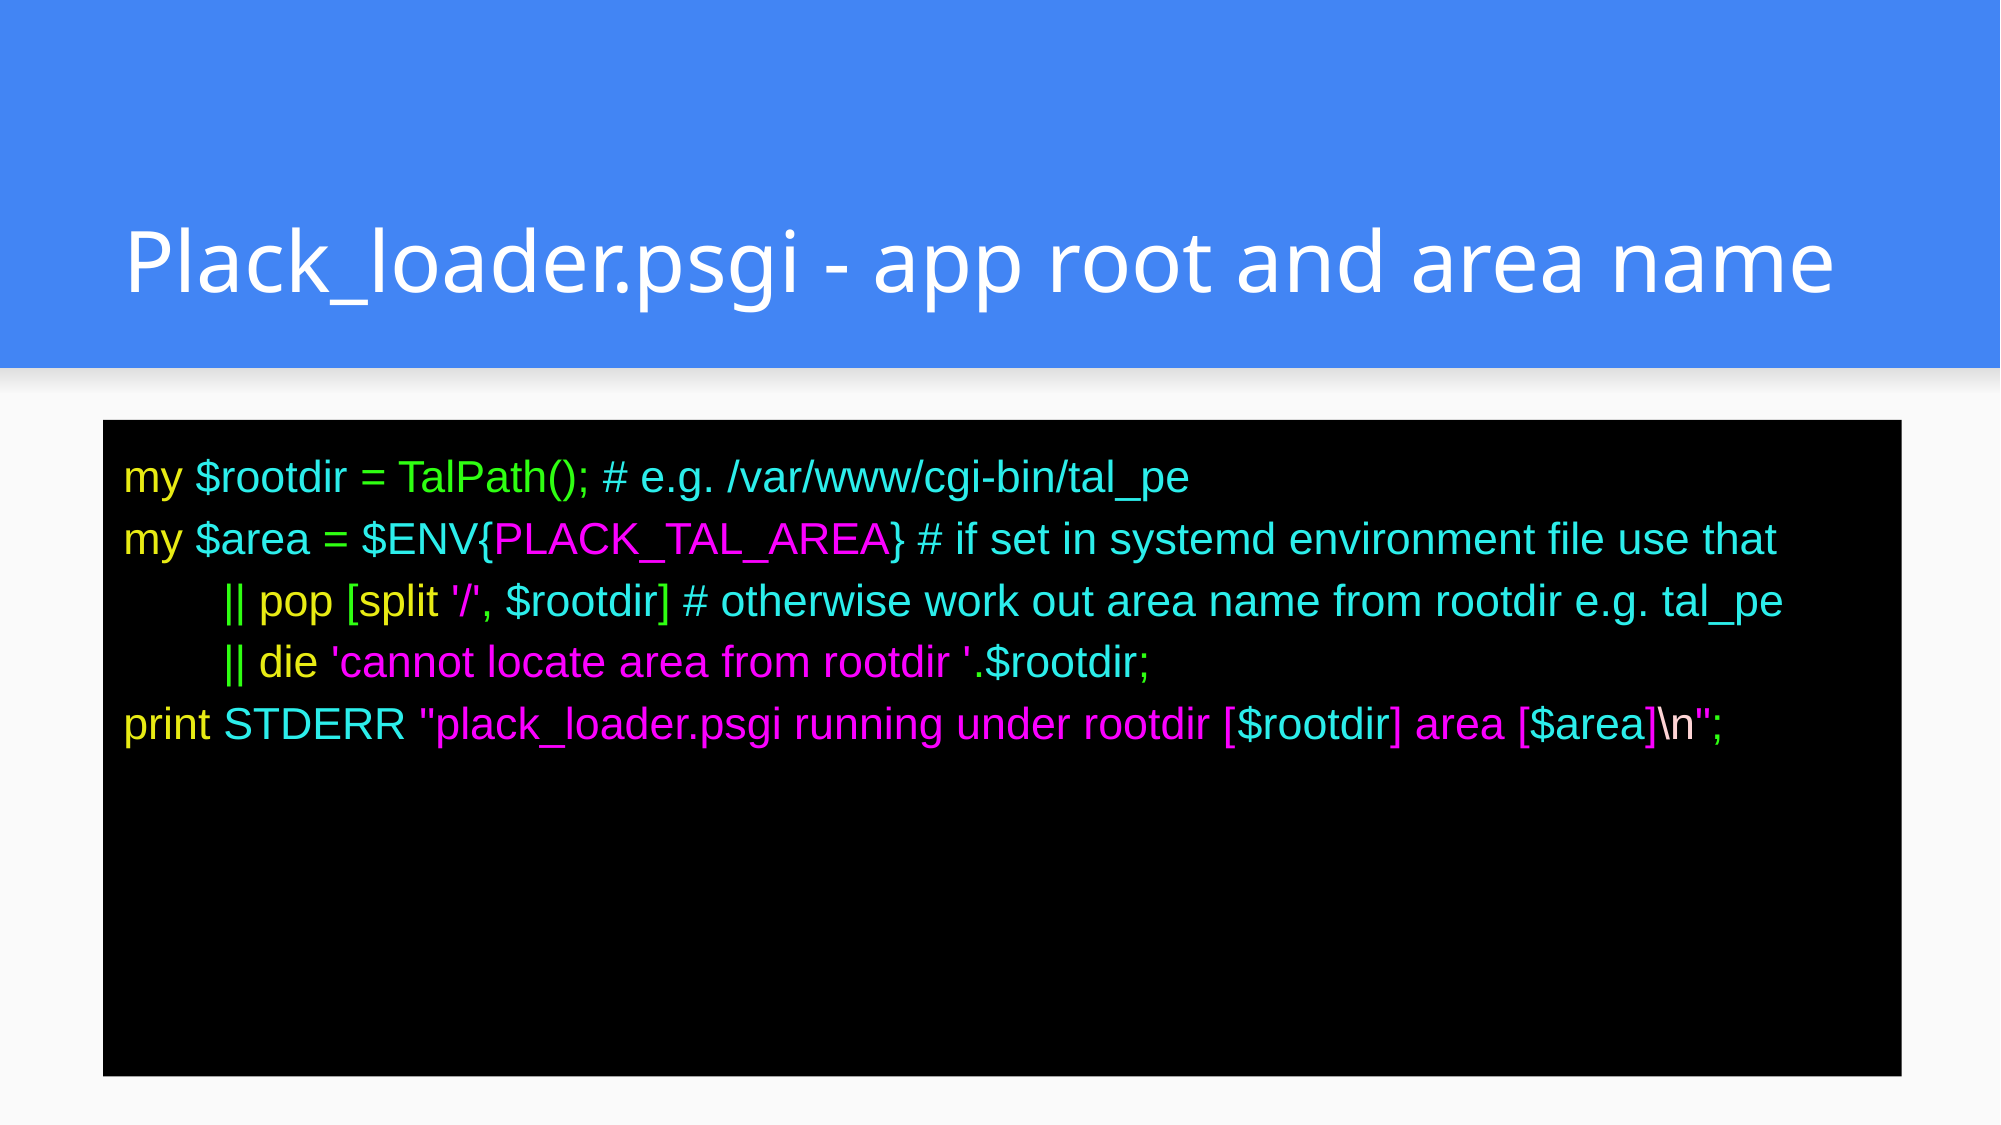

# Plack_loader.psgi - app root and area name
my $rootdir = TalPath(); # e.g. /var/www/cgi-bin/tal_pe
my $area = $ENV{PLACK_TAL_AREA} # if set in systemd environment file use that
 || pop [split '/', $rootdir] # otherwise work out area name from rootdir e.g. tal_pe
 || die 'cannot locate area from rootdir '.$rootdir;
print STDERR "plack_loader.psgi running under rootdir [$rootdir] area [$area]\n";